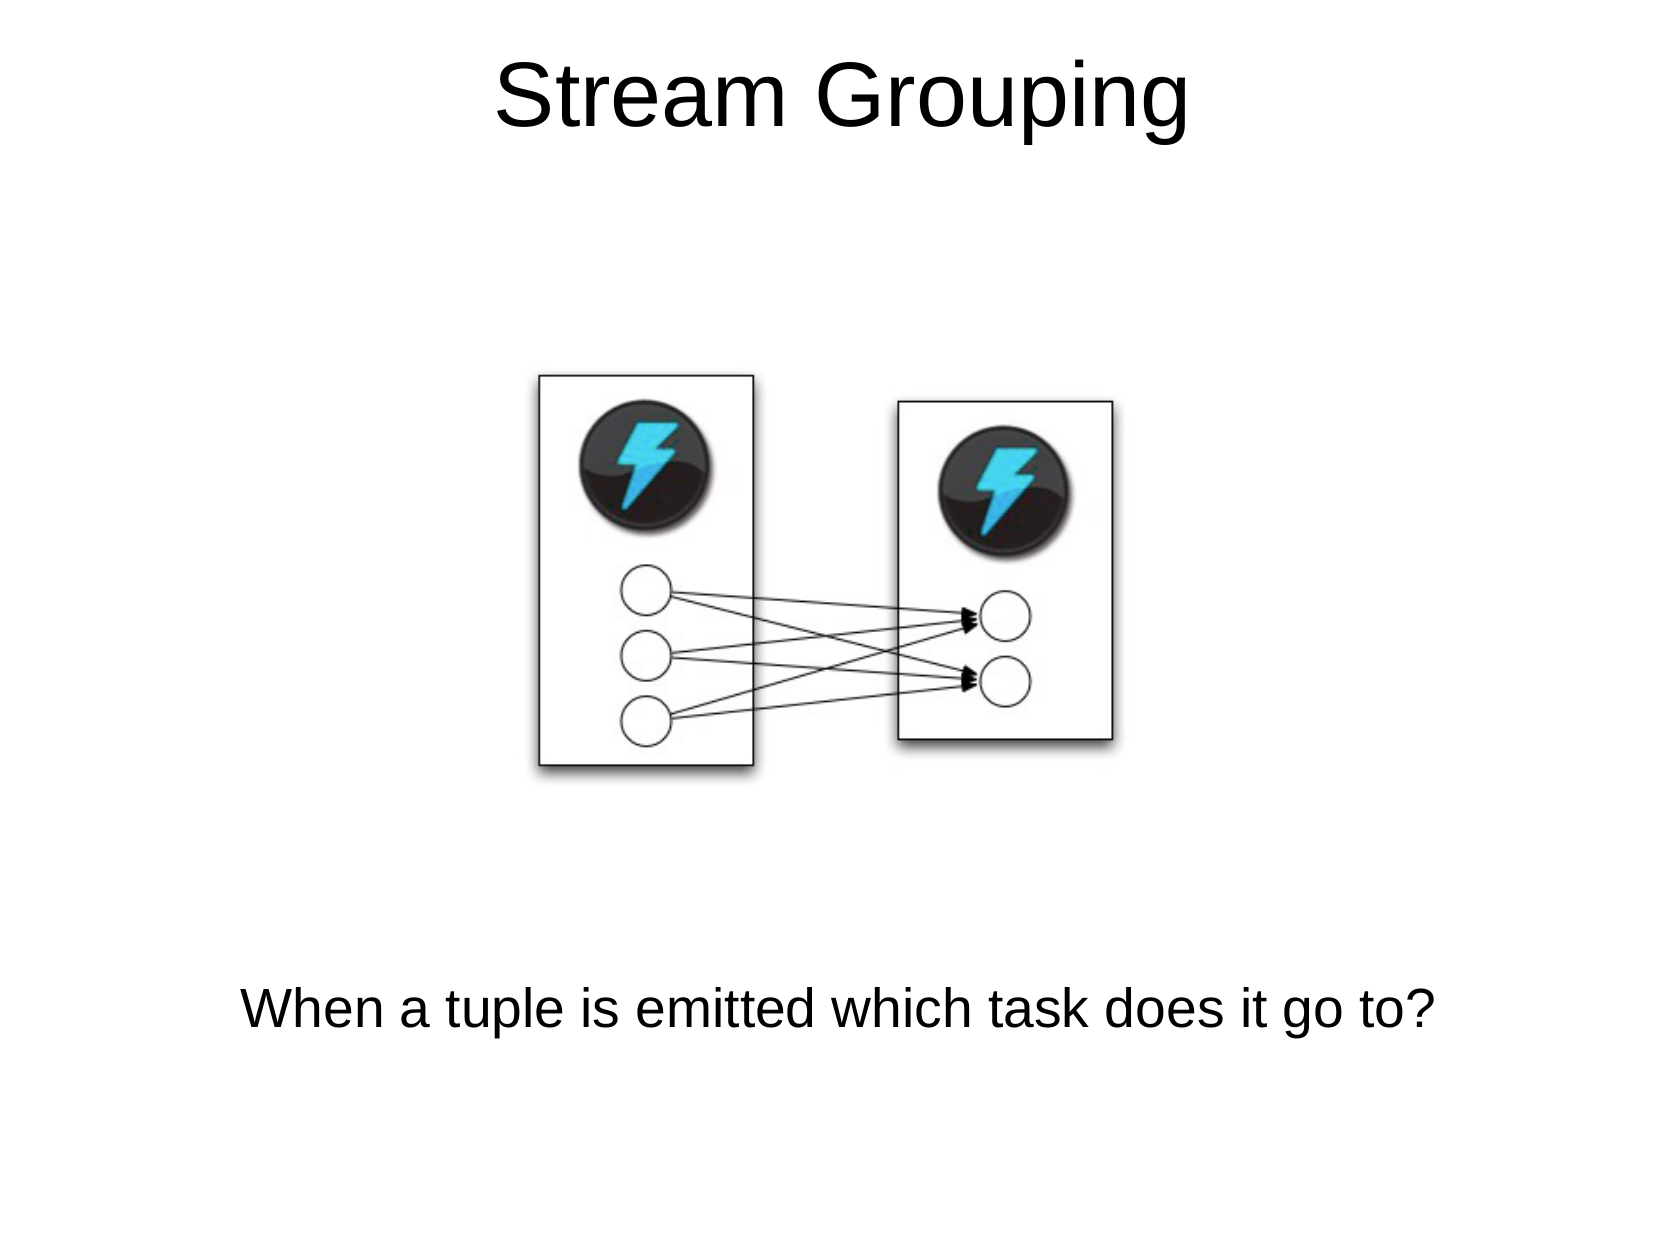

# Stream Grouping
When a tuple is emitted which task does it go to?